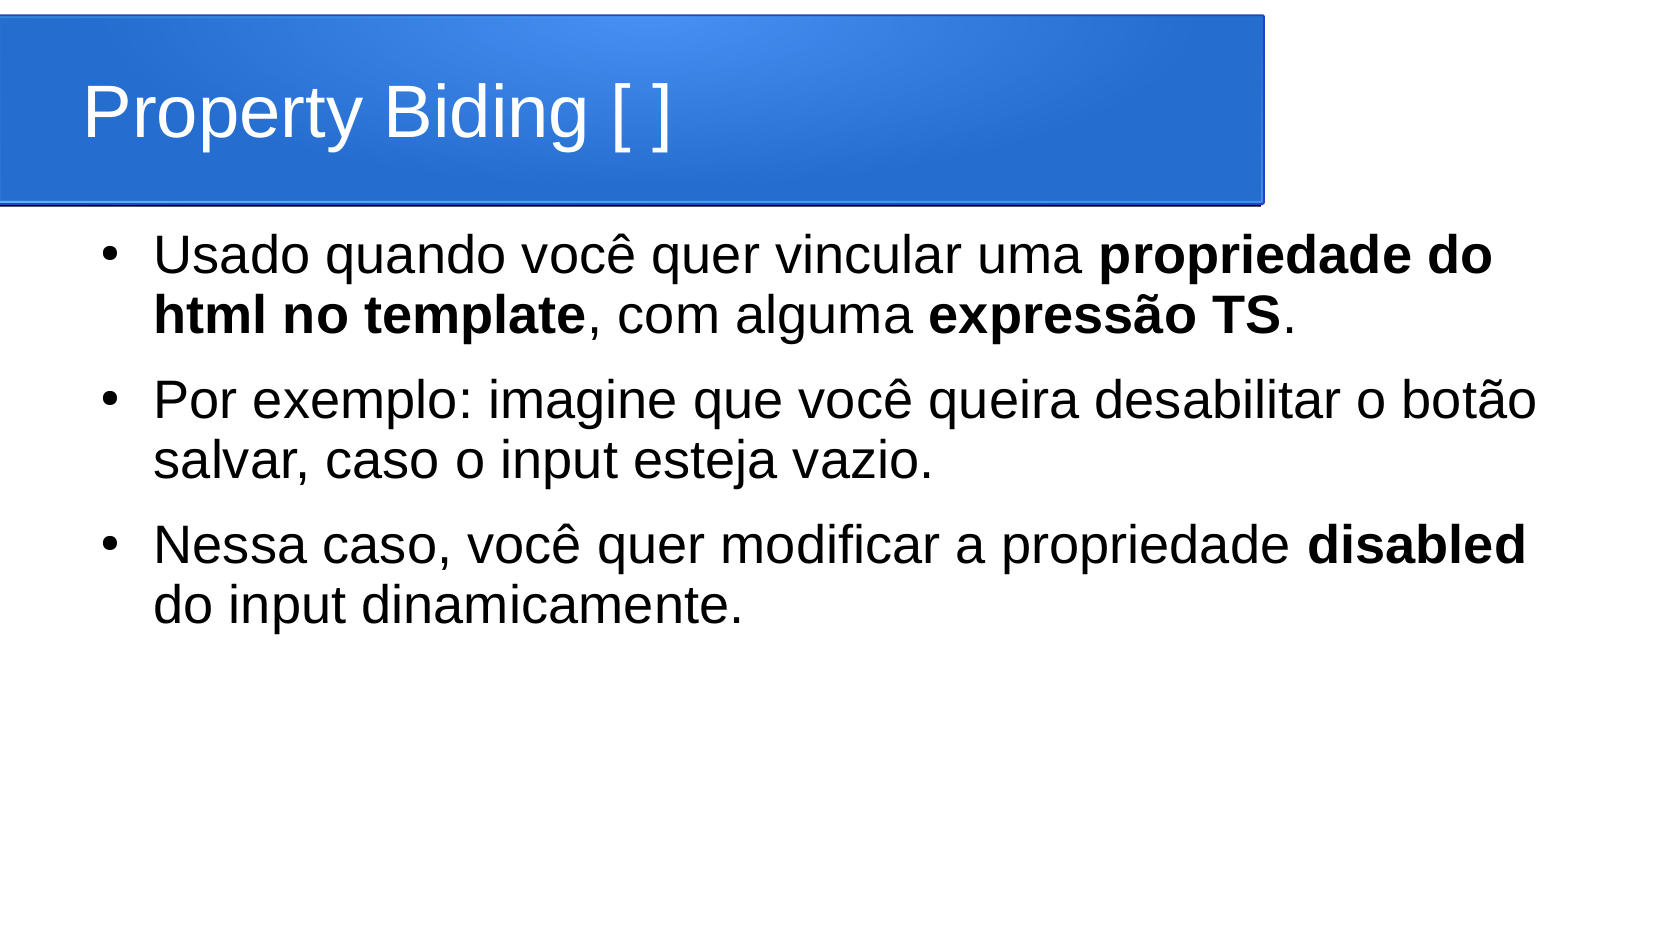

# Property Biding [ ]
Usado quando você quer vincular uma propriedade do html no template, com alguma expressão TS.
Por exemplo: imagine que você queira desabilitar o botão salvar, caso o input esteja vazio.
Nessa caso, você quer modificar a propriedade disabled do input dinamicamente.